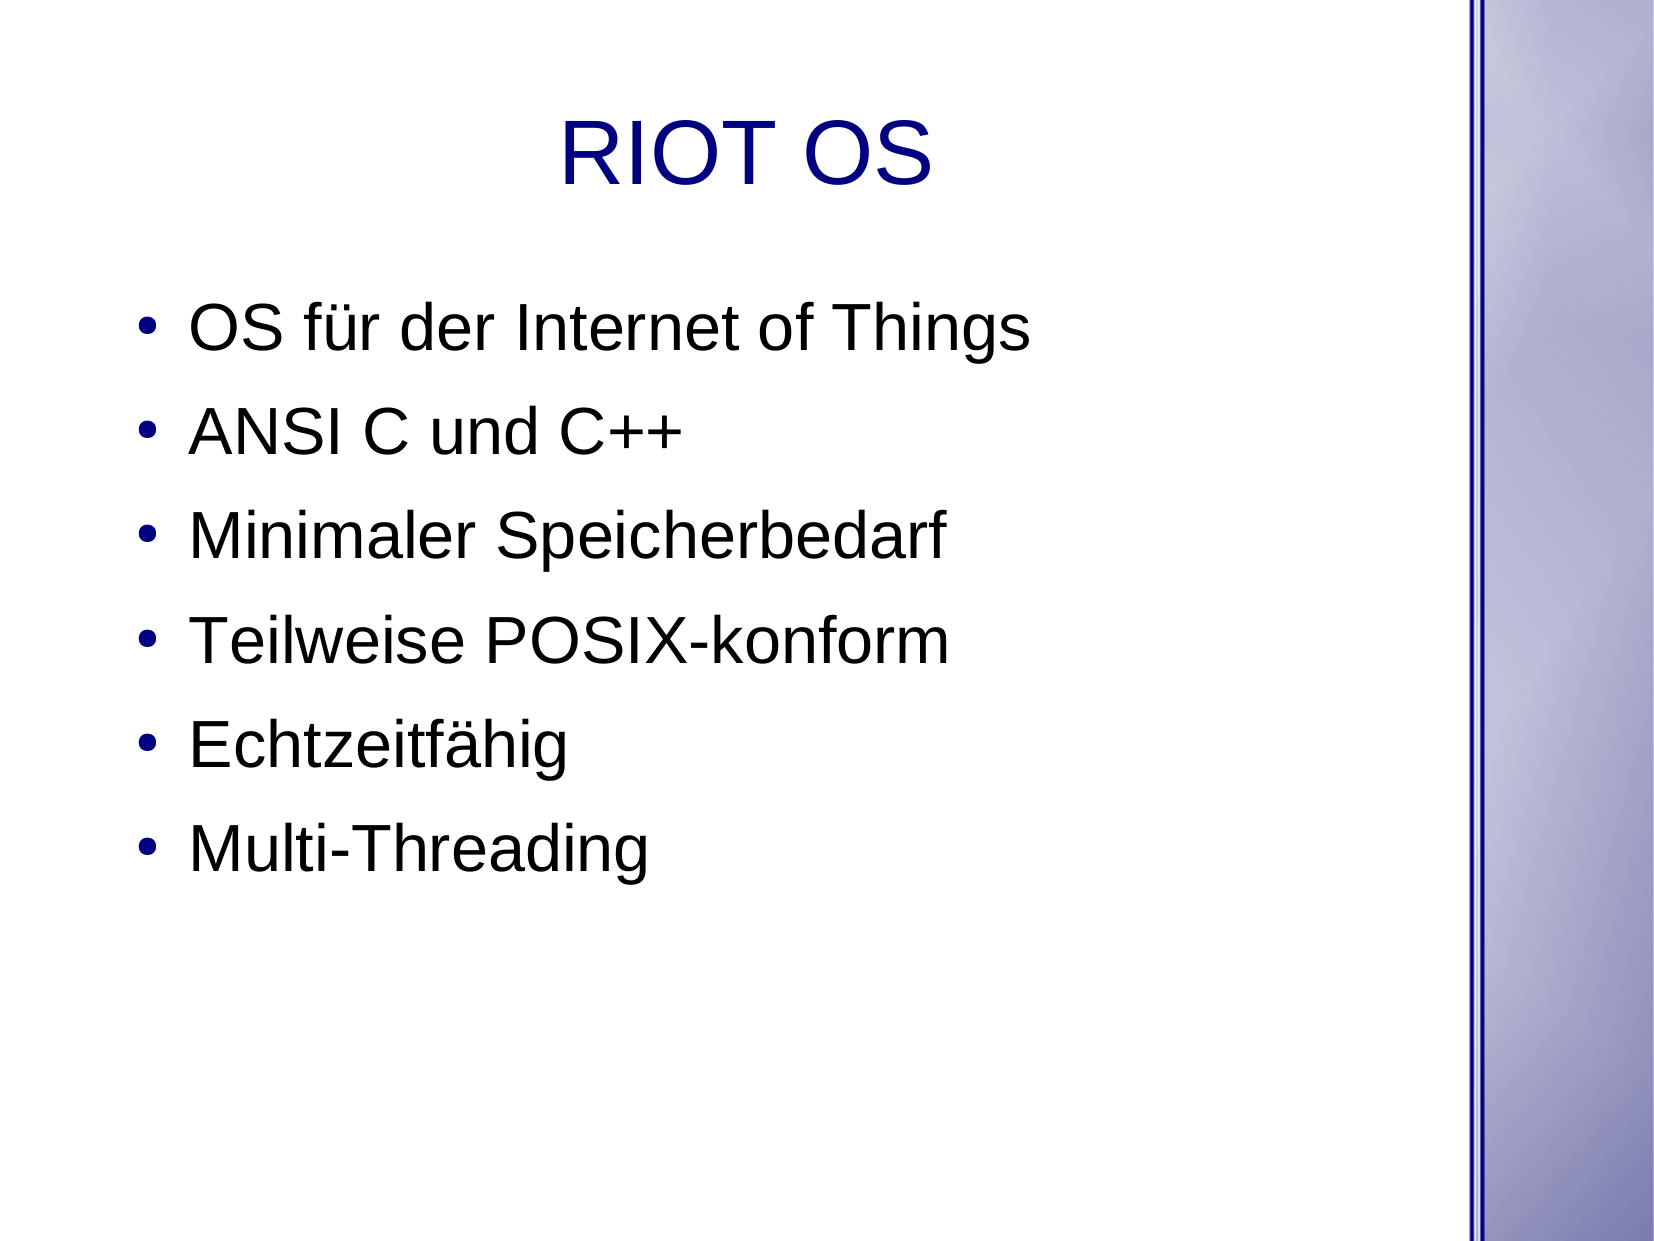

# RIOT OS
OS für der Internet of Things
ANSI C und C++
Minimaler Speicherbedarf
Teilweise POSIX-konform
Echtzeitfähig
Multi-Threading